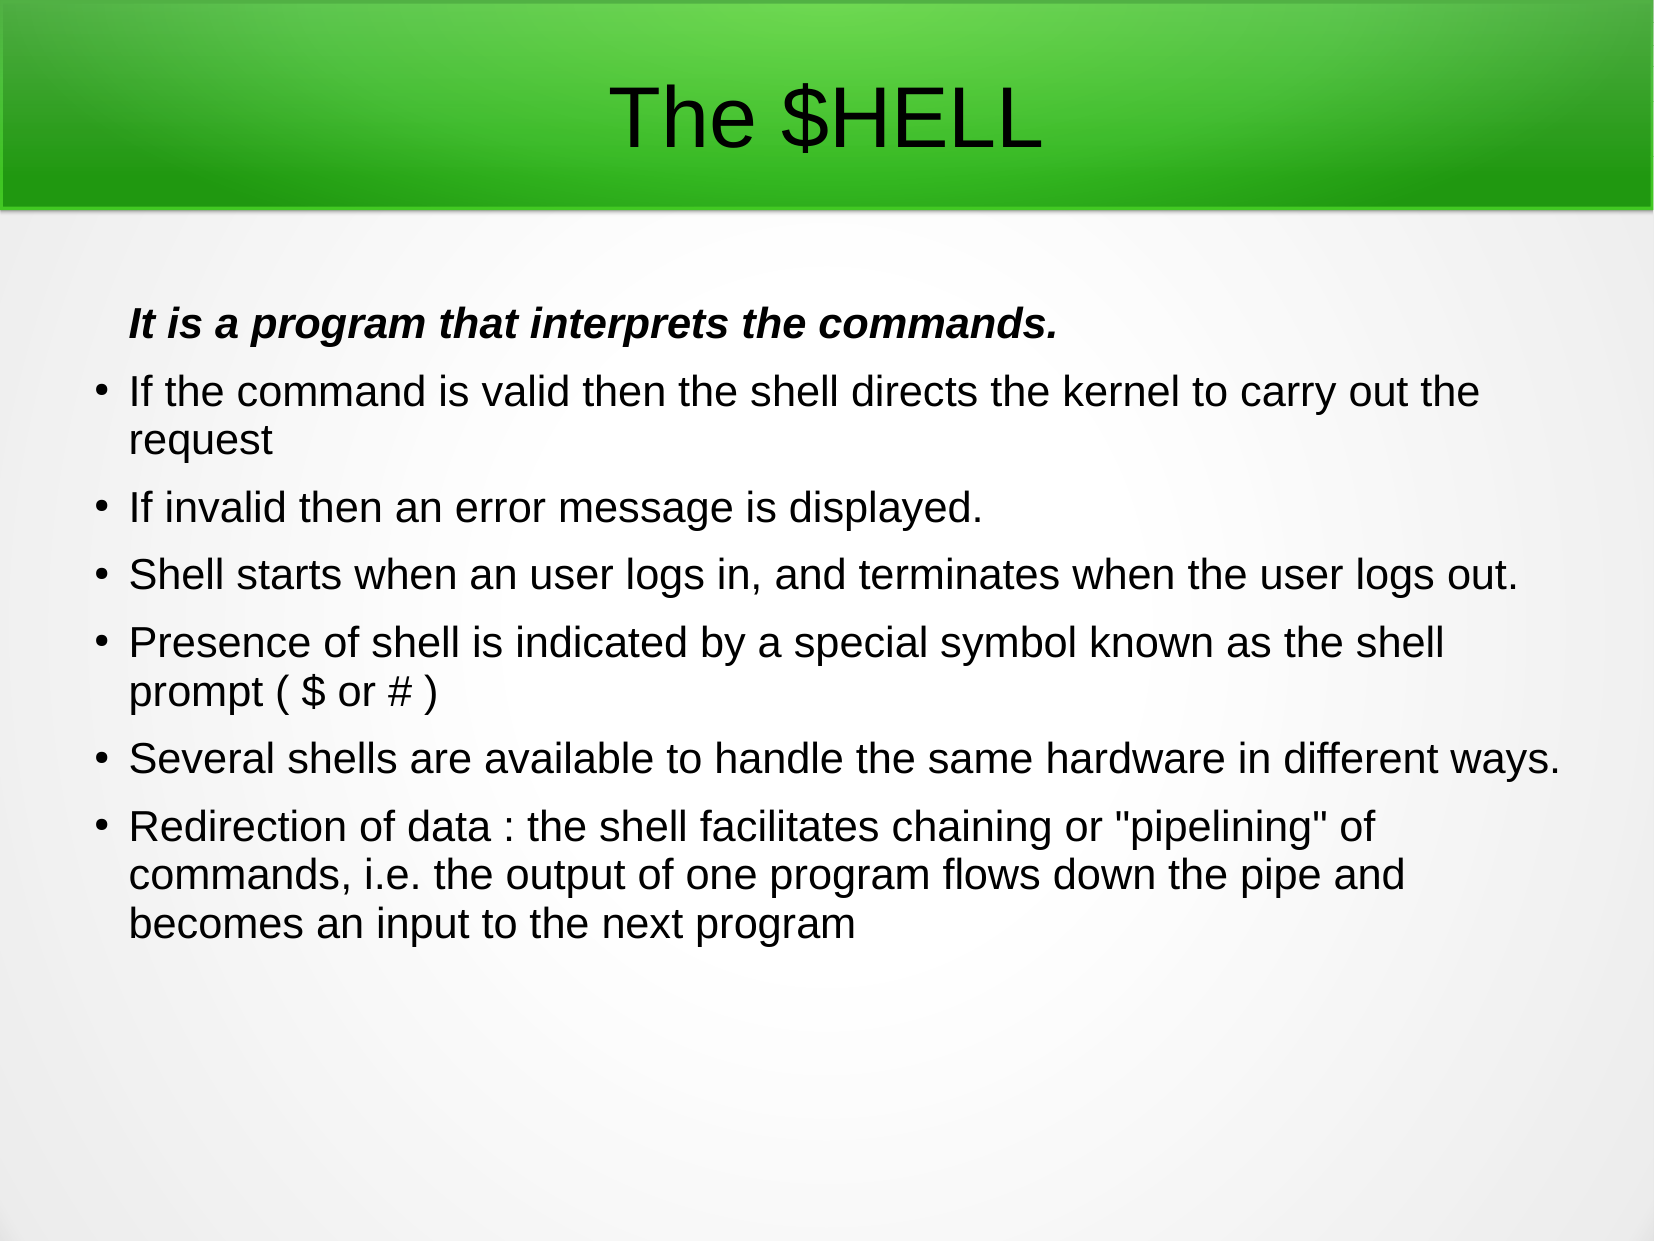

# The $HELL
It is a program that interprets the commands.
If the command is valid then the shell directs the kernel to carry out the request
If invalid then an error message is displayed.
Shell starts when an user logs in, and terminates when the user logs out.
Presence of shell is indicated by a special symbol known as the shell prompt ( $ or # )
Several shells are available to handle the same hardware in different ways.
Redirection of data : the shell facilitates chaining or "pipelining" of commands, i.e. the output of one program flows down the pipe and becomes an input to the next program